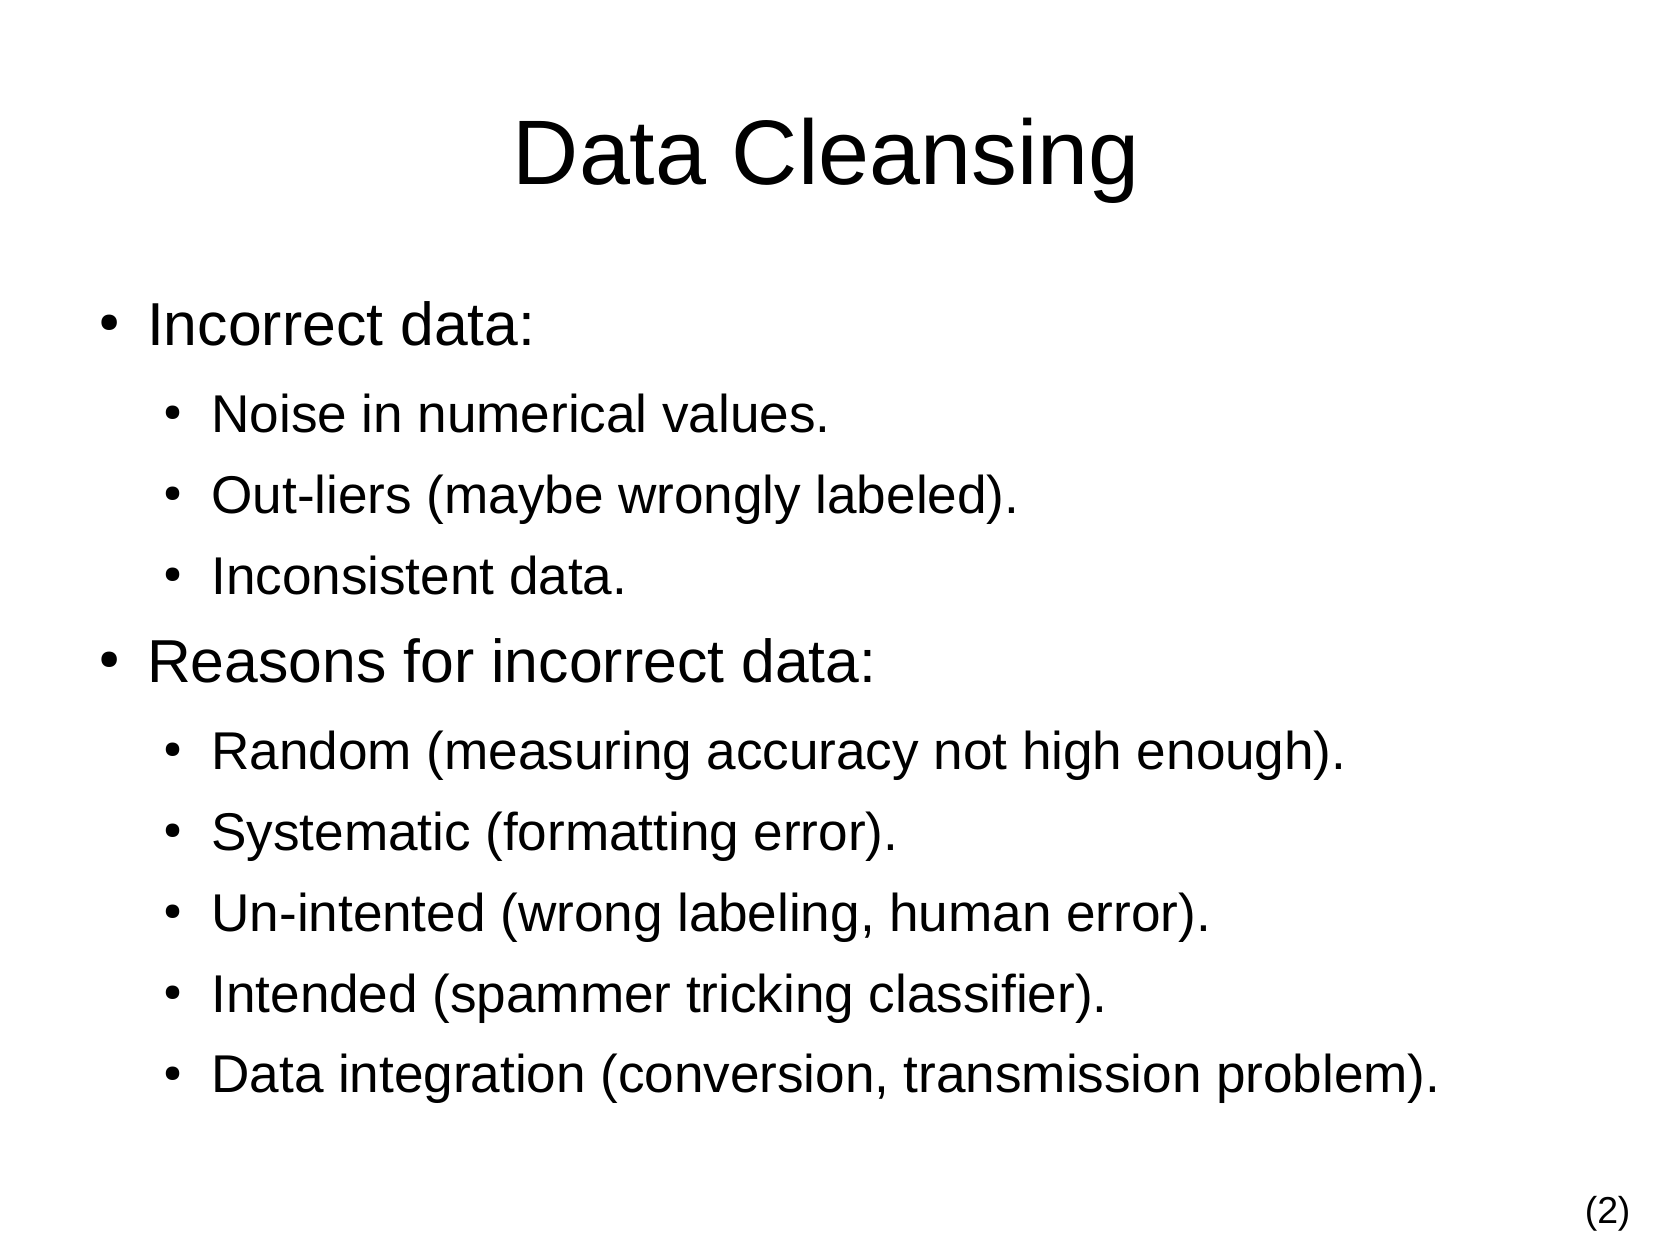

# Data Cleansing
Incorrect data:
Noise in numerical values.
Out-liers (maybe wrongly labeled).
Inconsistent data.
Reasons for incorrect data:
Random (measuring accuracy not high enough).
Systematic (formatting error).
Un-intented (wrong labeling, human error).
Intended (spammer tricking classifier).
Data integration (conversion, transmission problem).
(2)